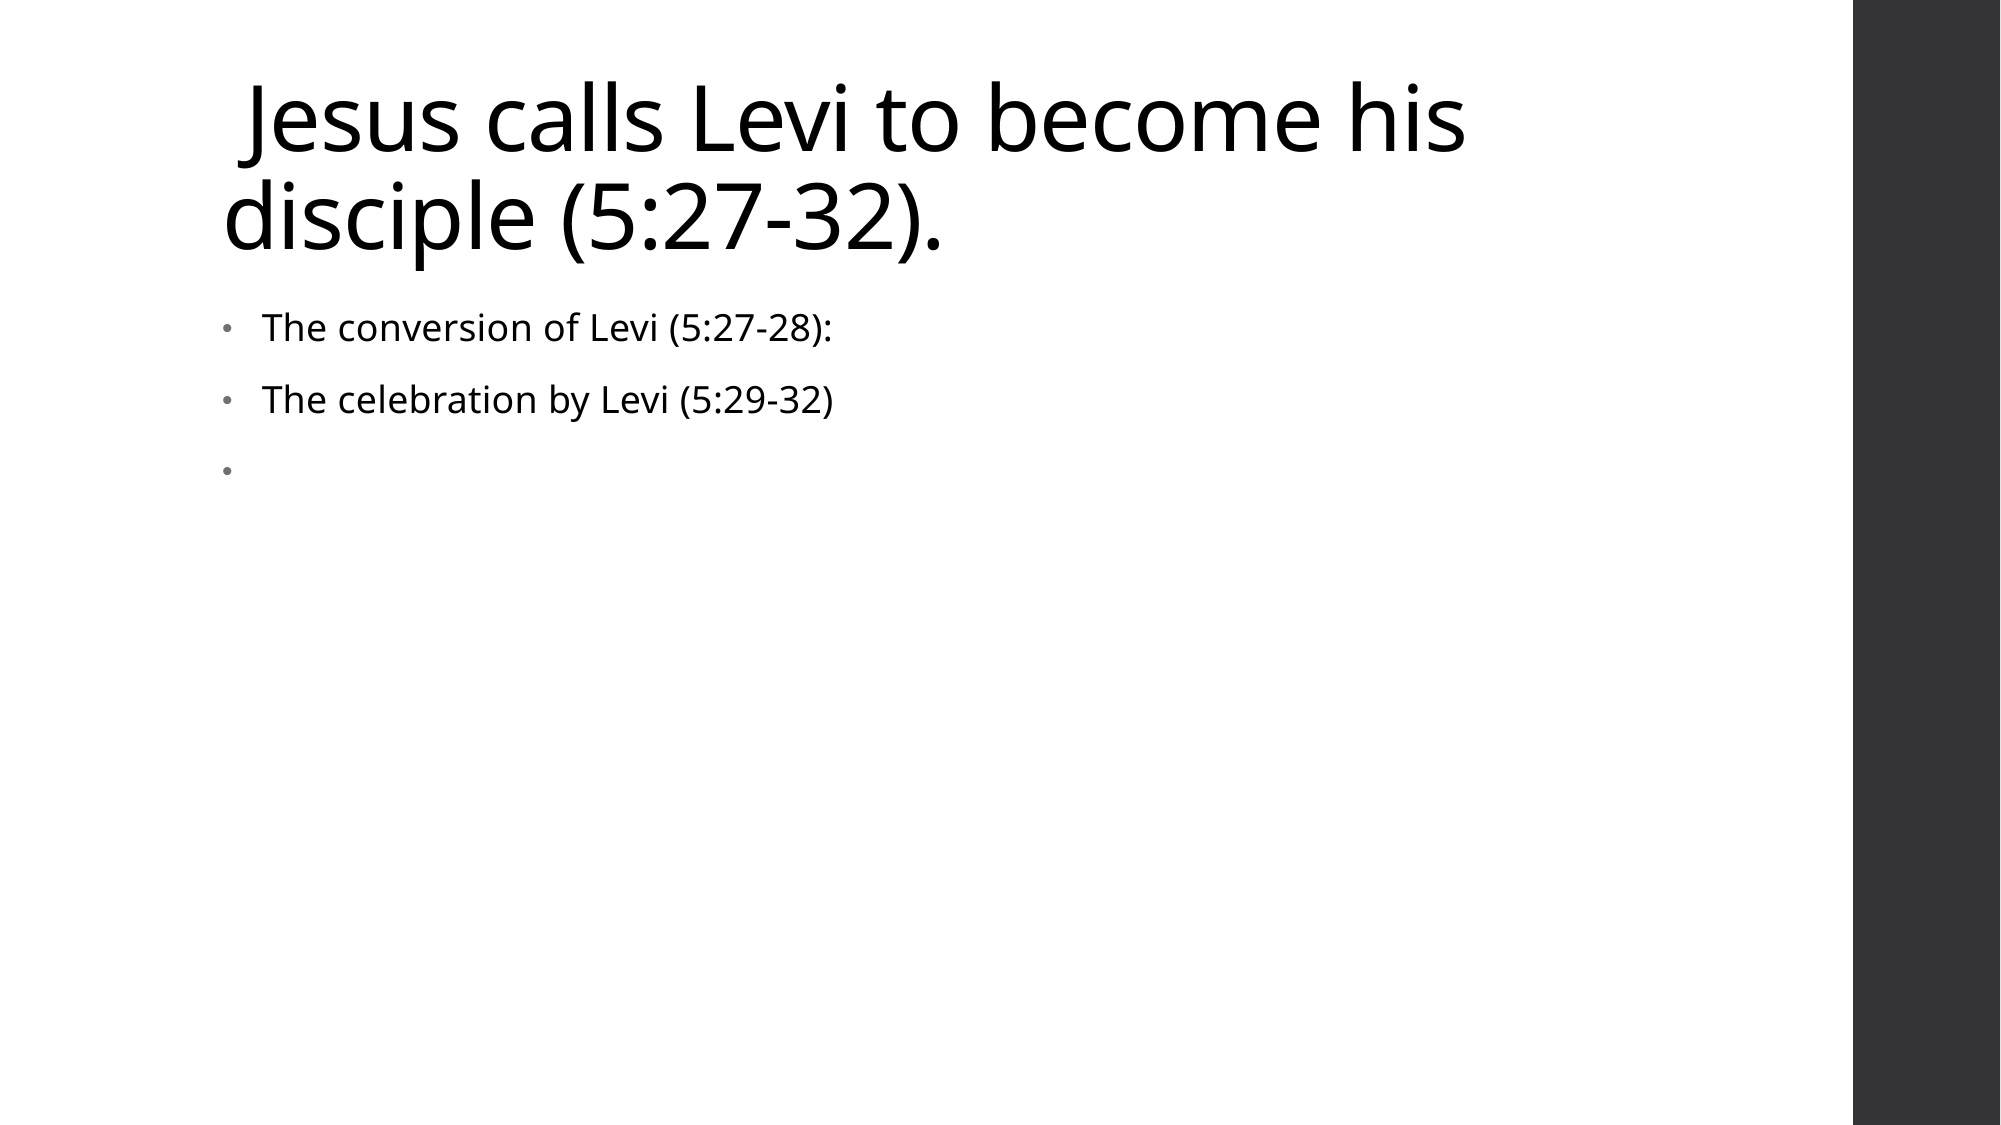

# Jesus calls Levi to become his disciple (5:27-32).
 The conversion of Levi (5:27-28):
 The celebration by Levi (5:29-32)